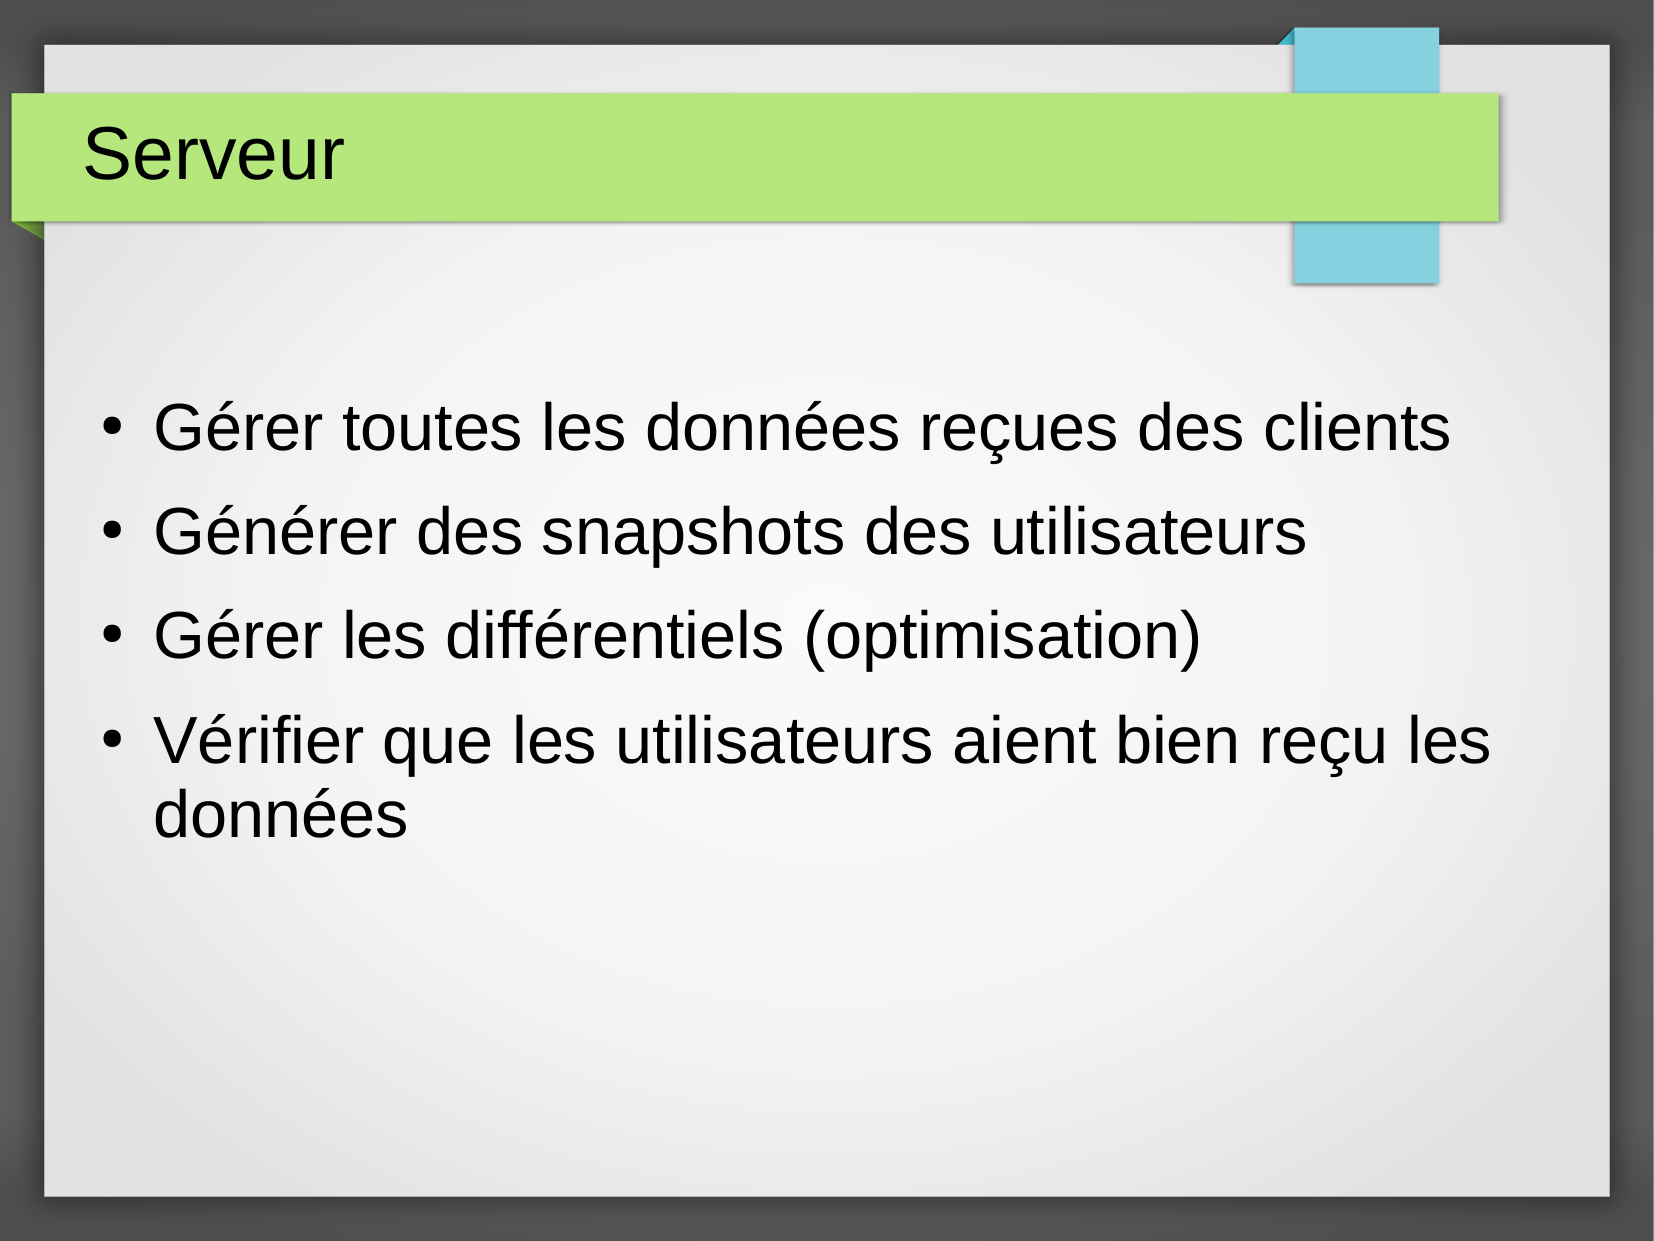

# Serveur
Gérer toutes les données reçues des clients
Générer des snapshots des utilisateurs
Gérer les différentiels (optimisation)
Vérifier que les utilisateurs aient bien reçu les données